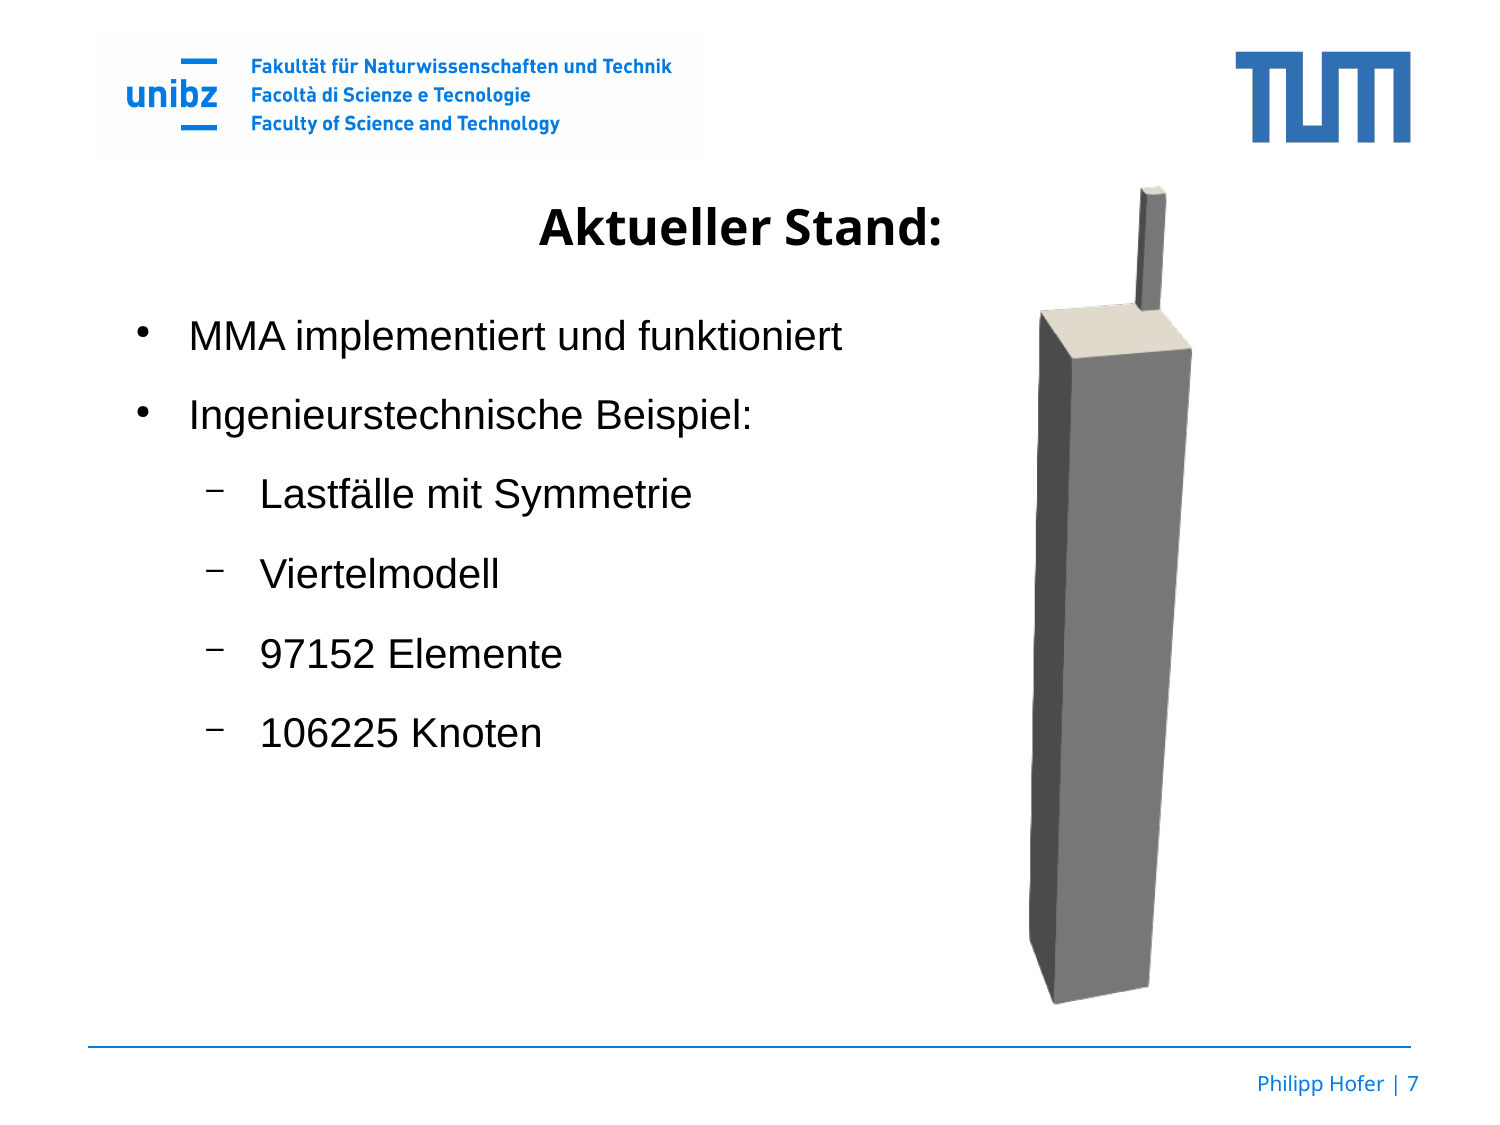

Aktueller Stand:
MMA implementiert und funktioniert
Ingenieurstechnische Beispiel:
Lastfälle mit Symmetrie
Viertelmodell
97152 Elemente
106225 Knoten